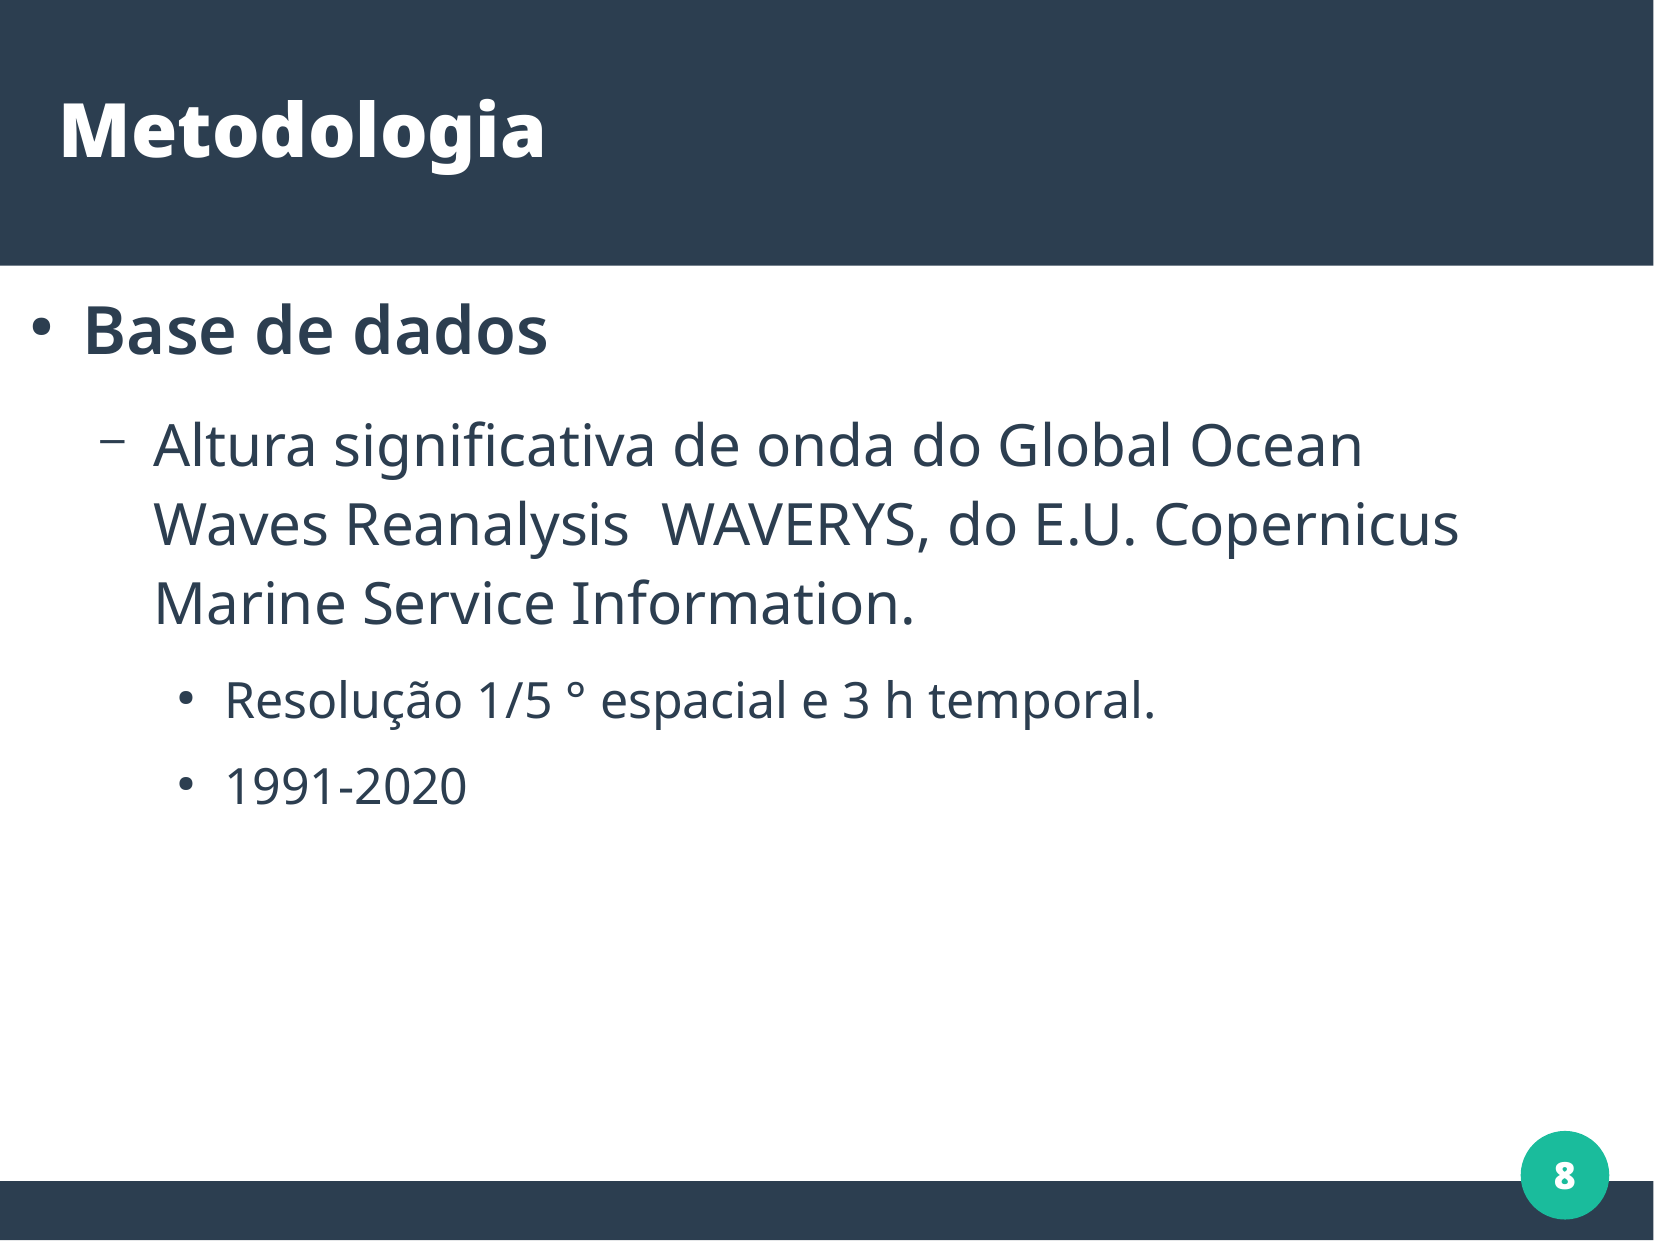

# Metodologia
Base de dados
Altura significativa de onda do Global Ocean Waves Reanalysis WAVERYS, do E.U. Copernicus Marine Service Information.
Resolução 1/5 ° espacial e 3 h temporal.
1991-2020
8